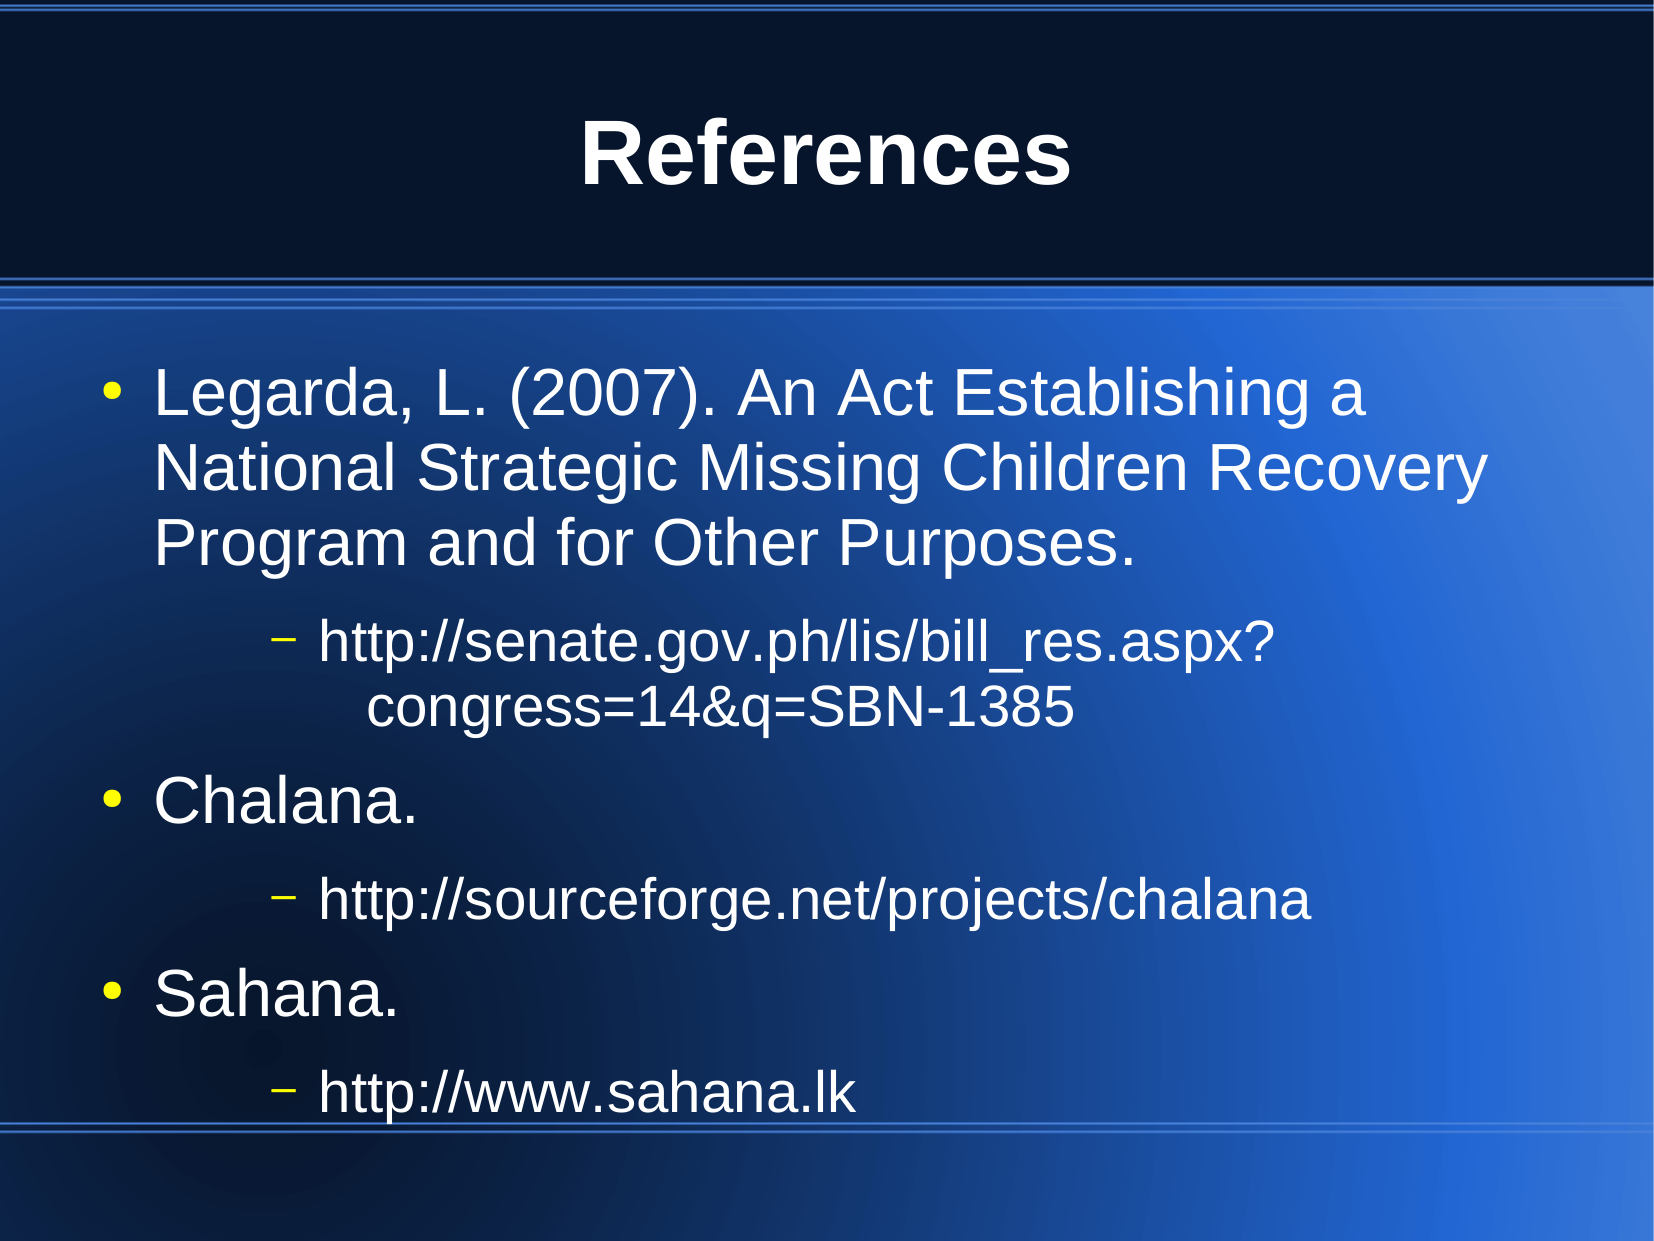

# References
Legarda, L. (2007). An Act Establishing a National Strategic Missing Children Recovery Program and for Other Purposes.
http://senate.gov.ph/lis/bill_res.aspx?congress=14&q=SBN-1385
Chalana.
http://sourceforge.net/projects/chalana
Sahana.
http://www.sahana.lk